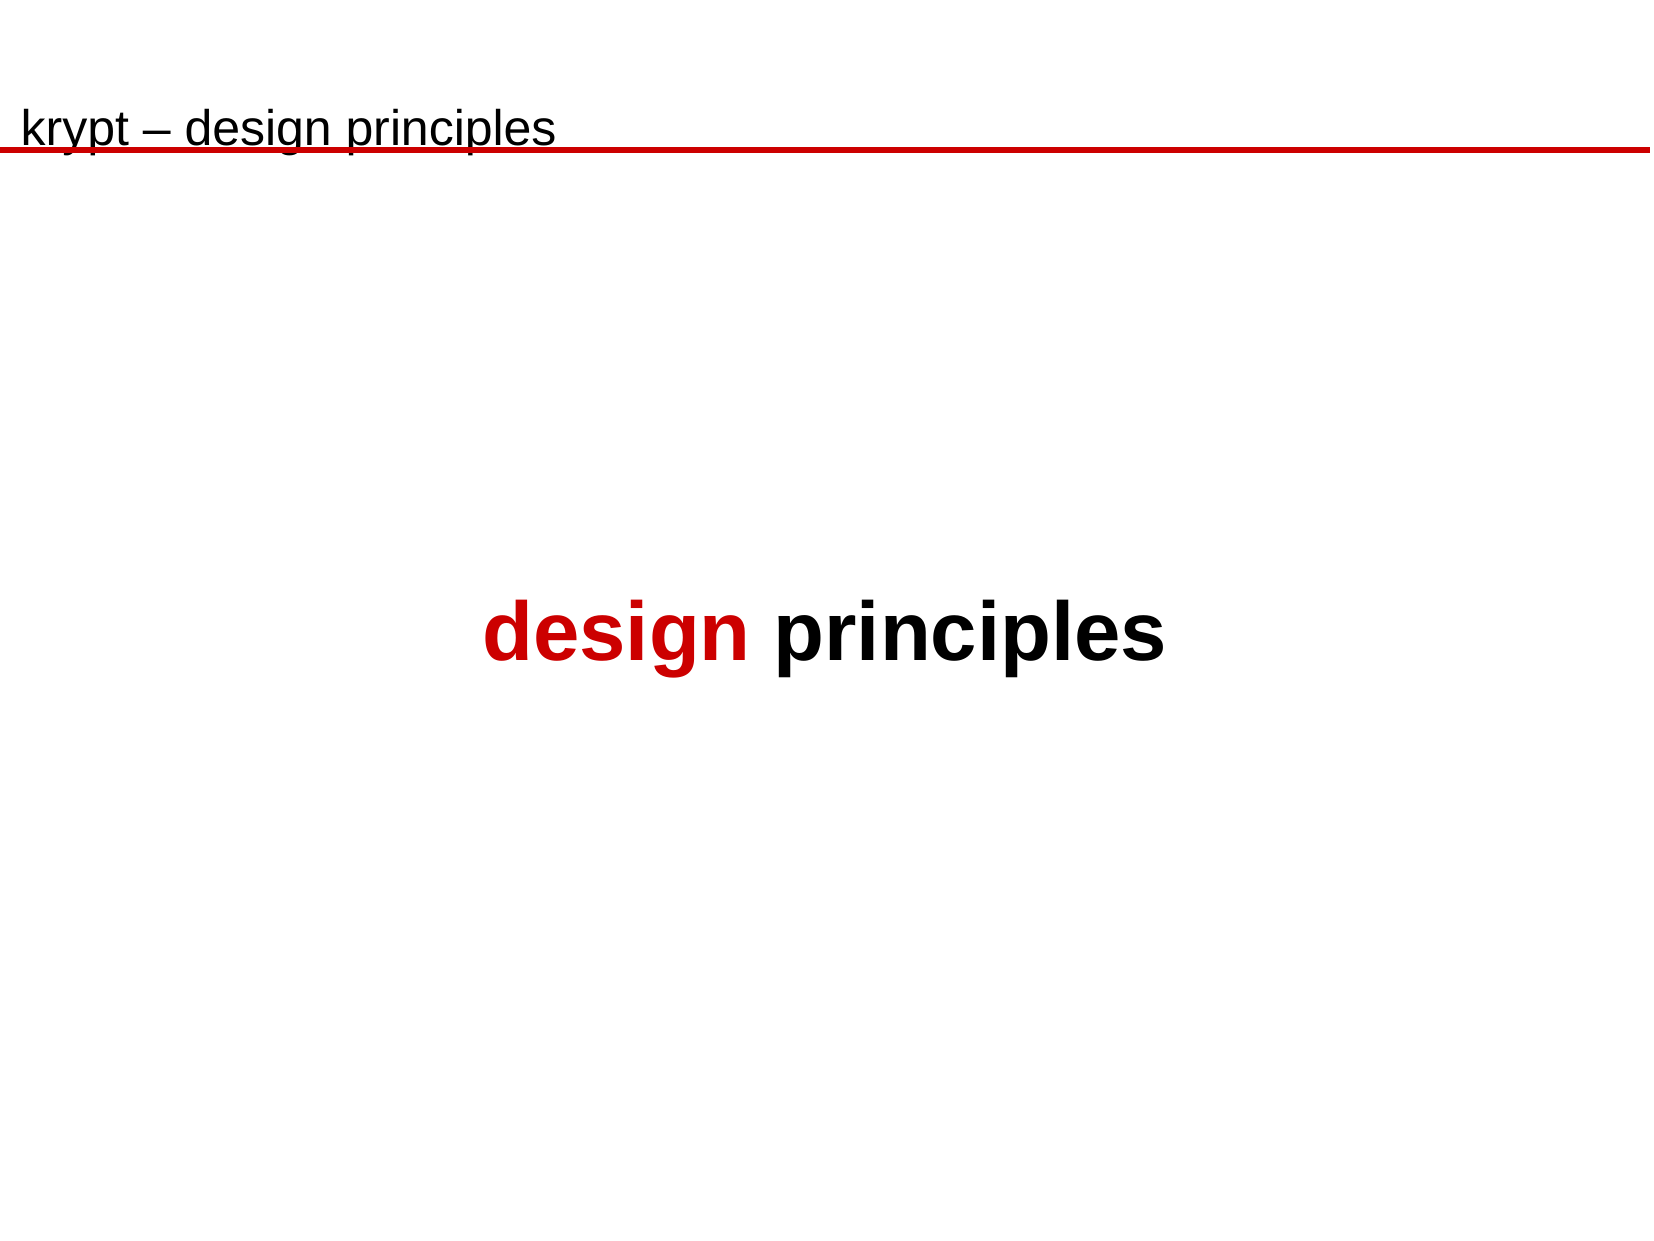

#
krypt – design principles
design principles